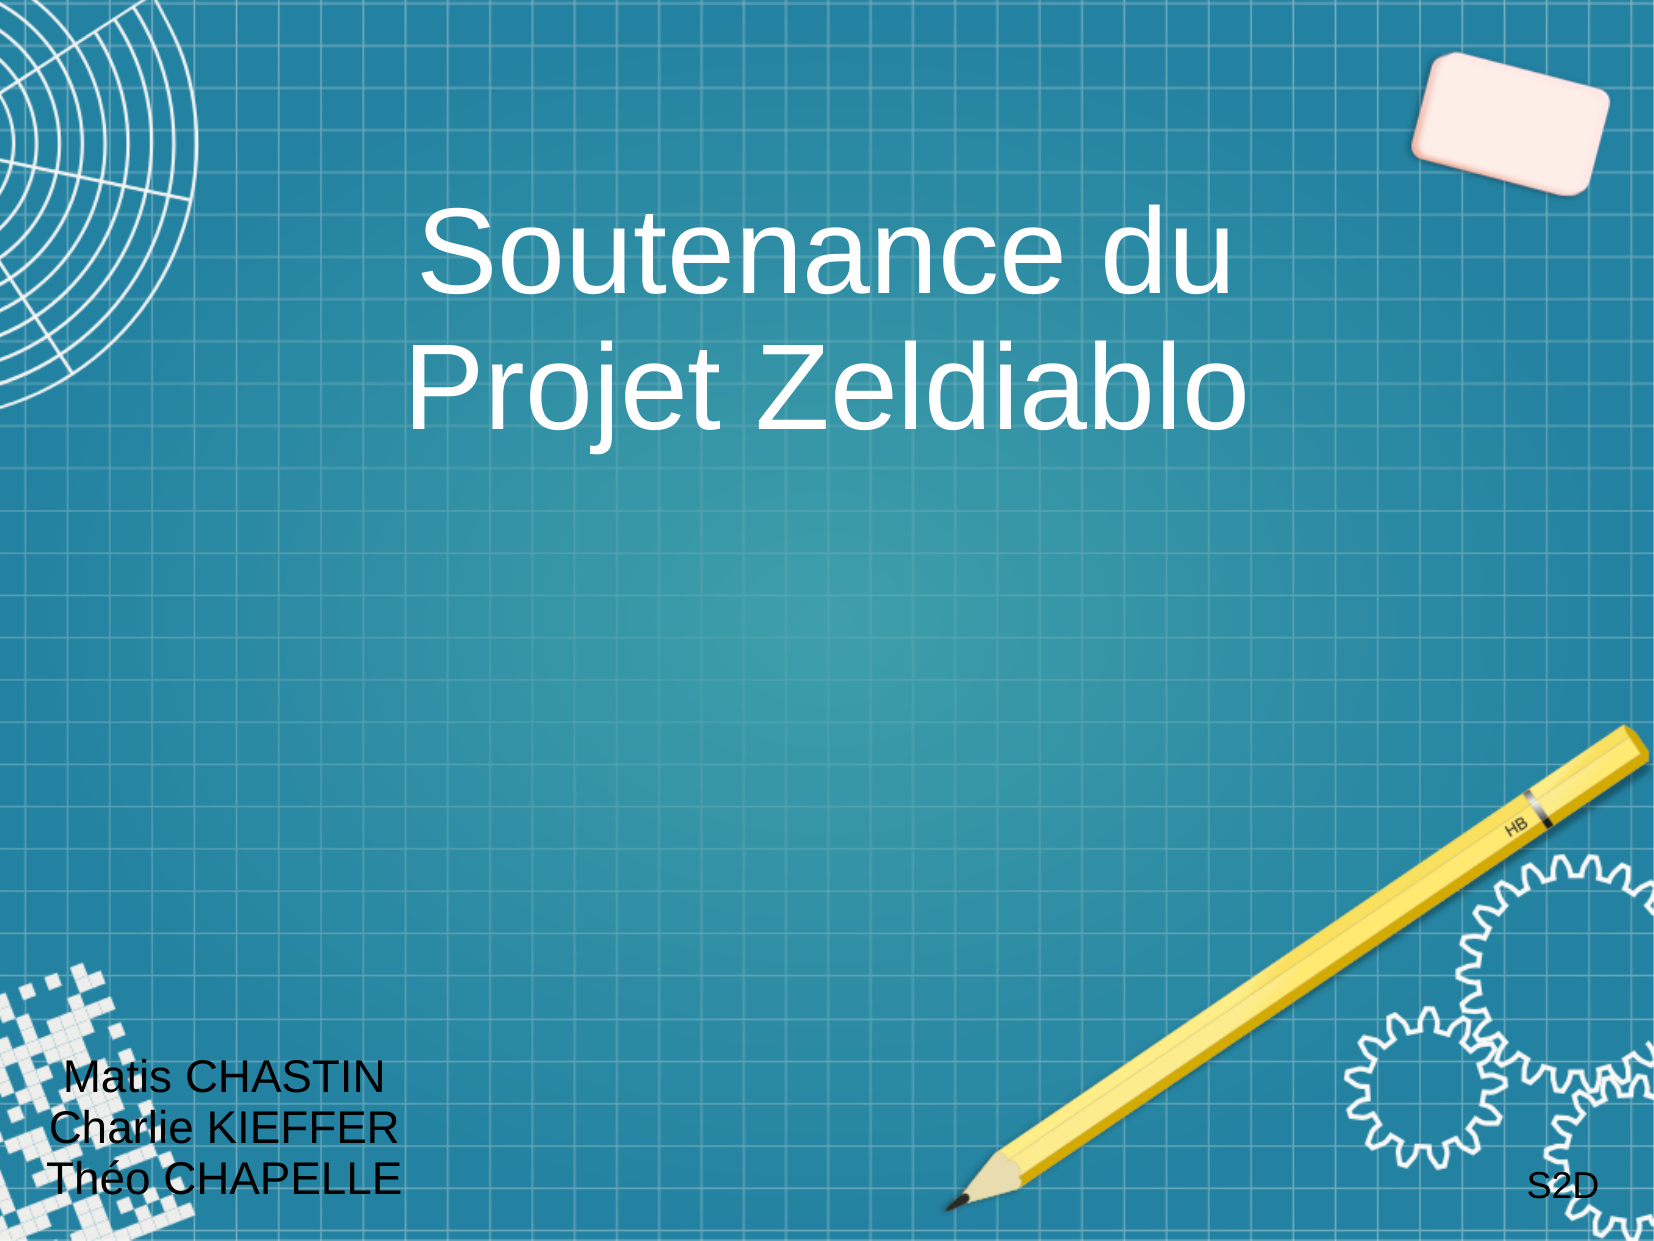

# Soutenance du Projet Zeldiablo
Matis CHASTIN
Charlie KIEFFER
Théo CHAPELLE
S2D